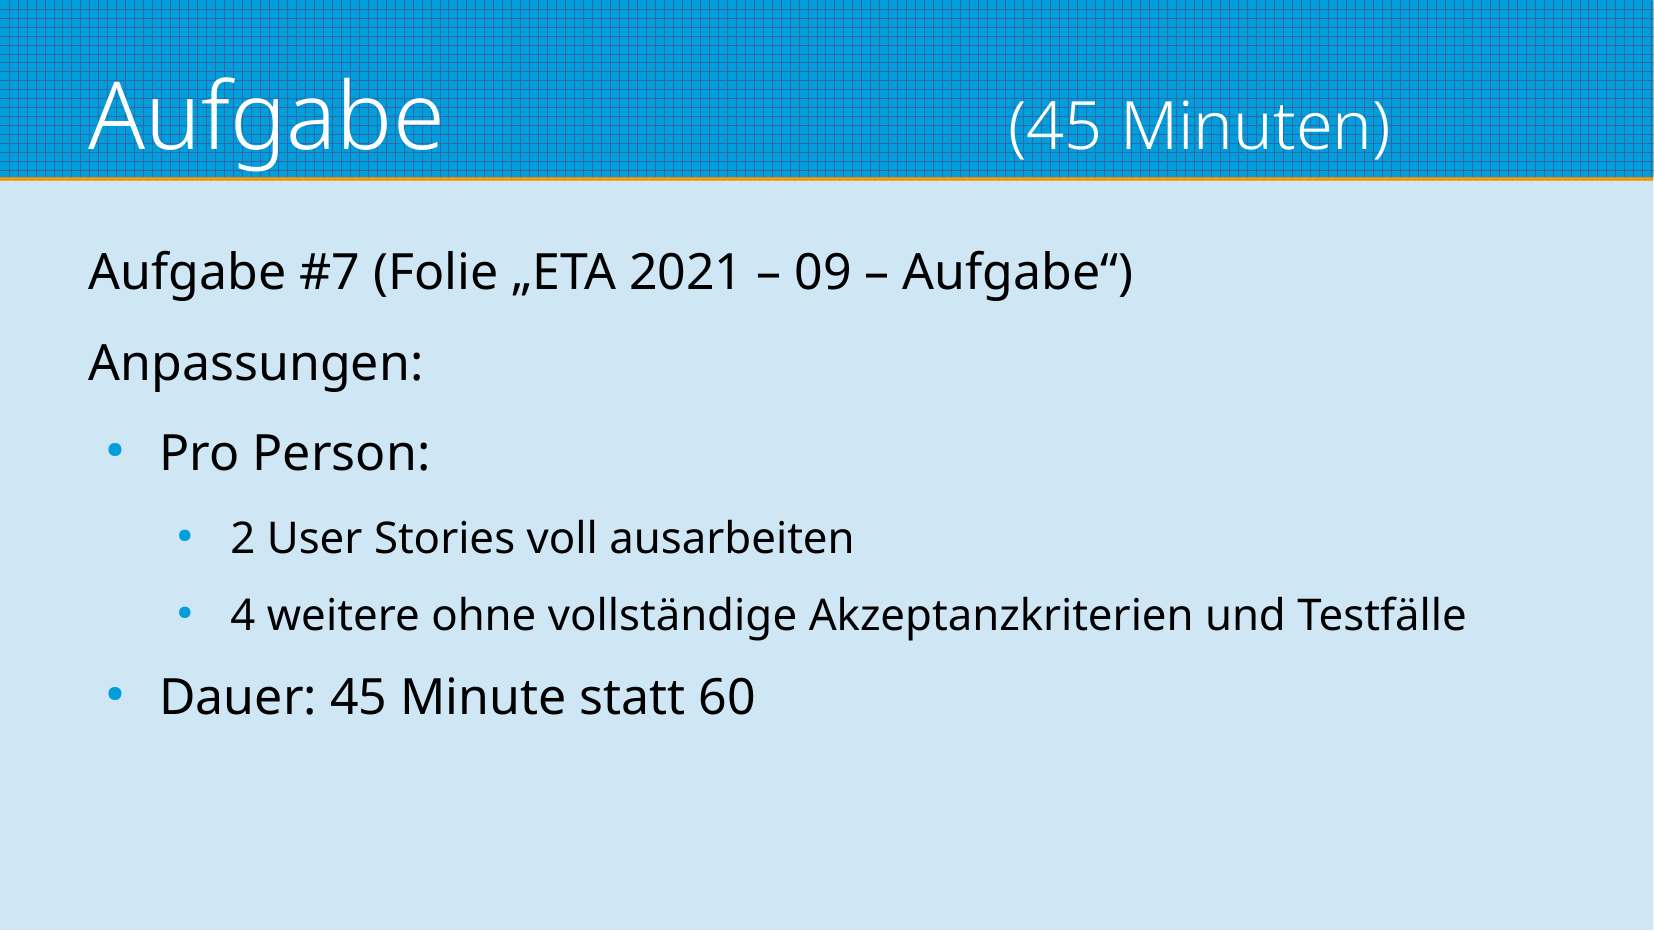

# Aufgabe (45 Minuten)
Aufgabe #7 (Folie „ETA 2021 – 09 – Aufgabe“)
Anpassungen:
Pro Person:
2 User Stories voll ausarbeiten
4 weitere ohne vollständige Akzeptanzkriterien und Testfälle
Dauer: 45 Minute statt 60